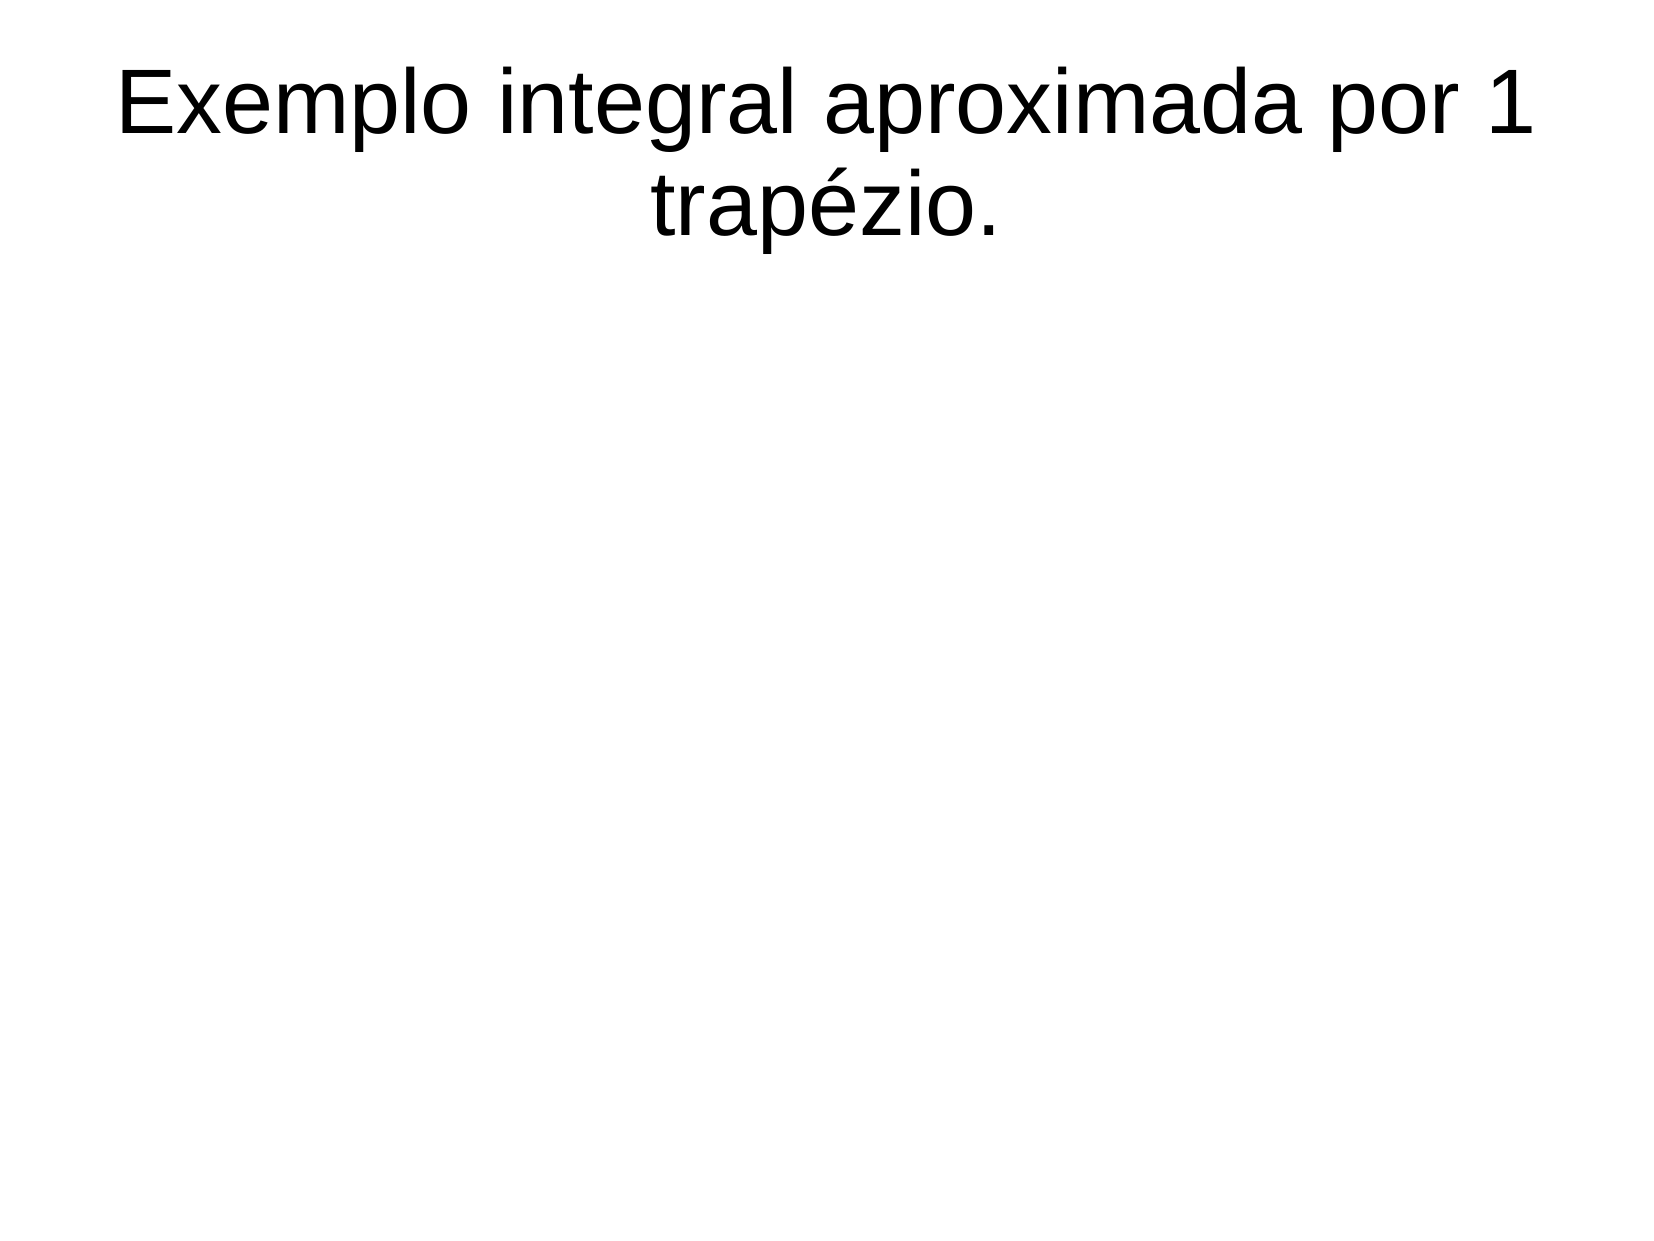

# Exemplo integral aproximada por 1 trapézio.